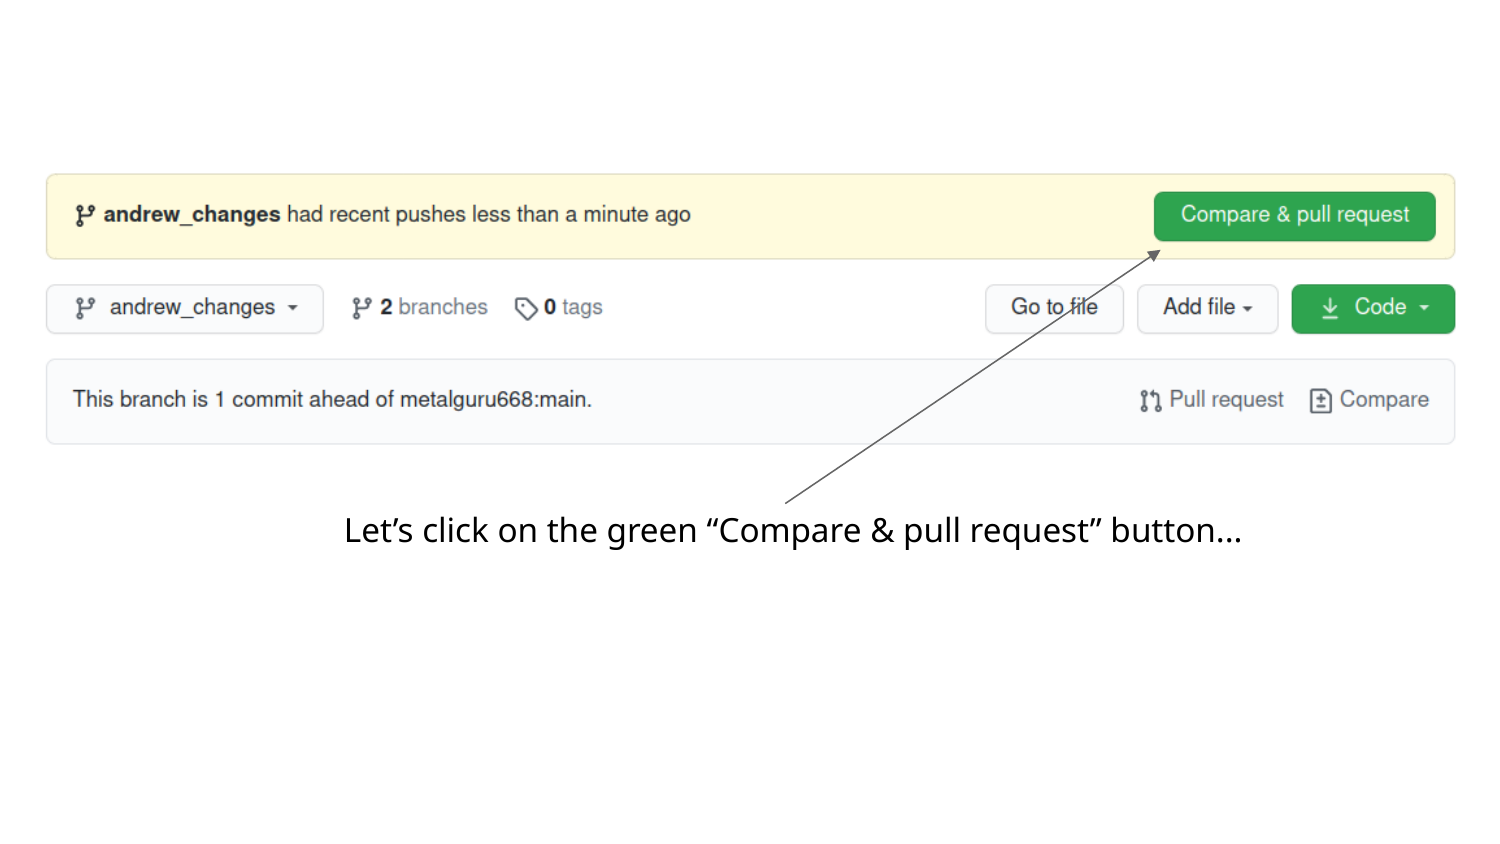

Let’s click on the green “Compare & pull request” button...